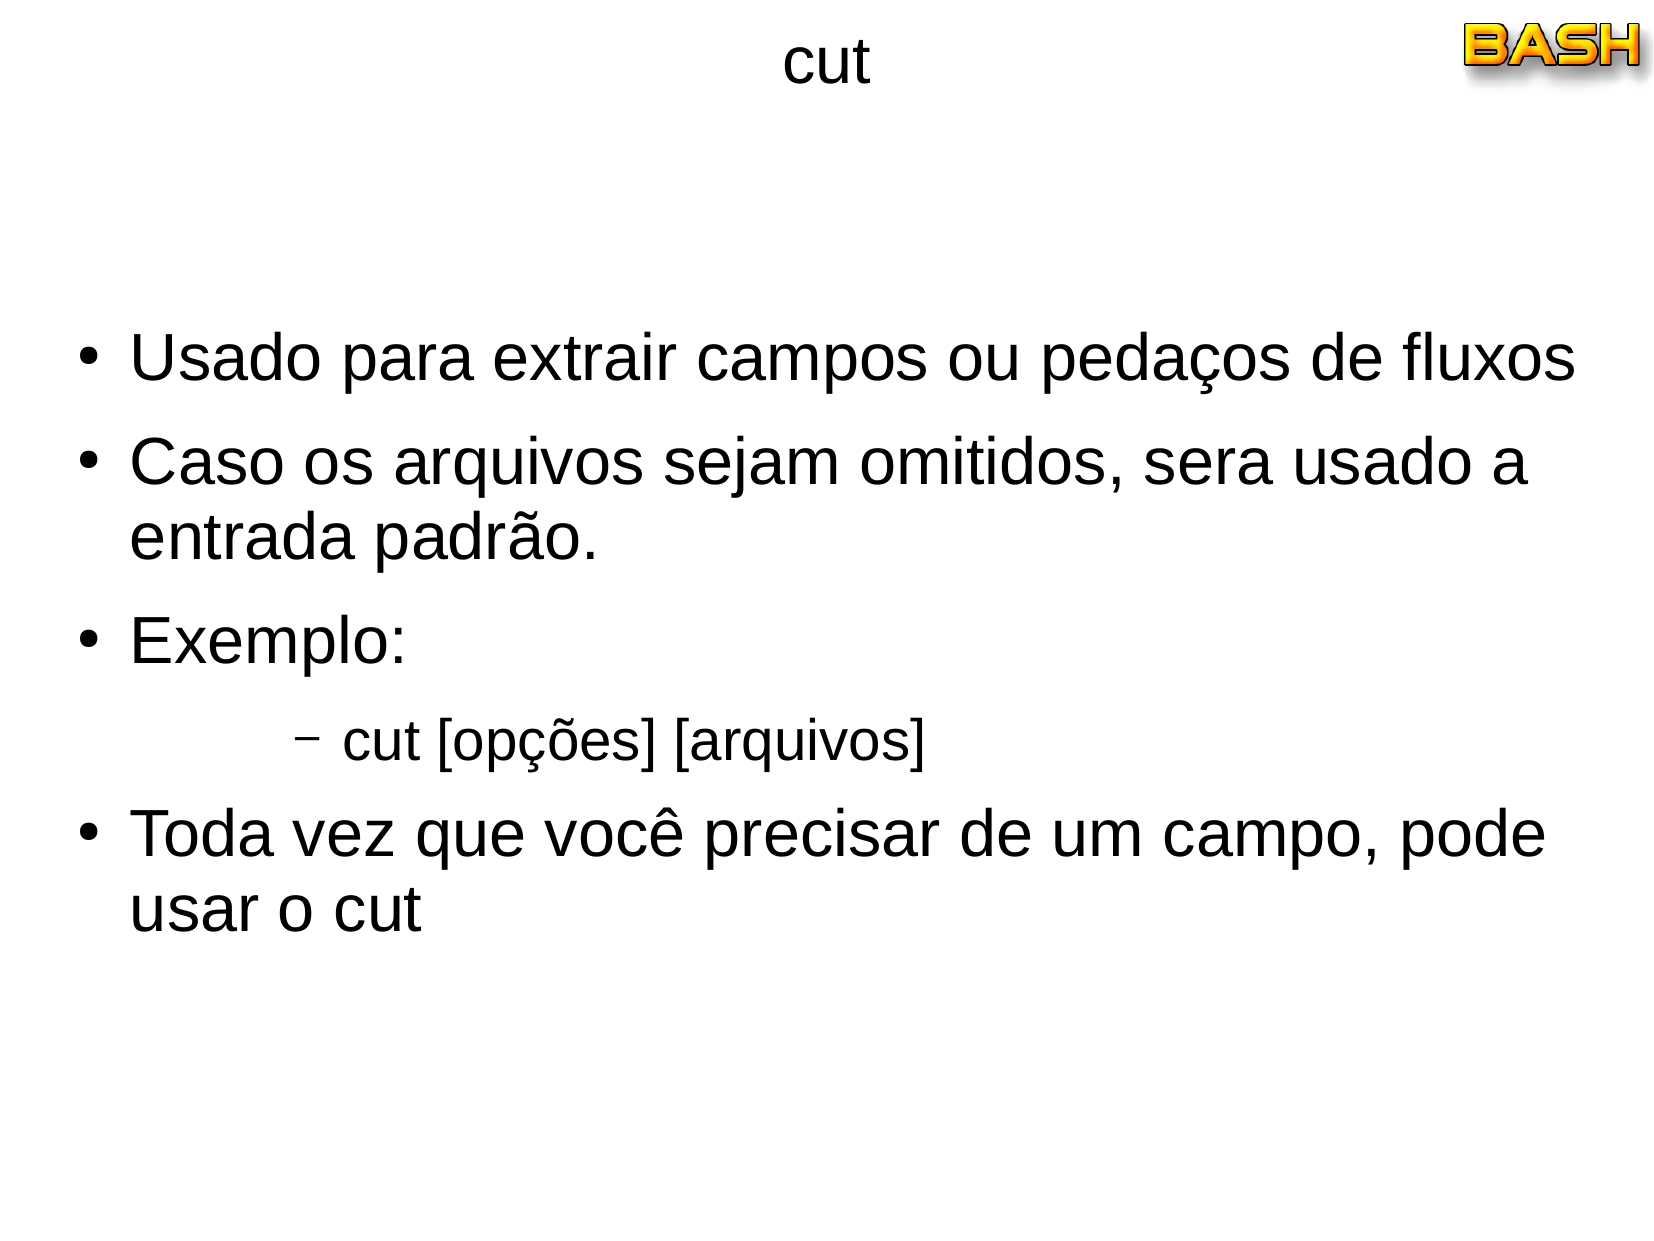

# cut
Usado para extrair campos ou pedaços de fluxos
Caso os arquivos sejam omitidos, sera usado a entrada padrão.
Exemplo:
cut [opções] [arquivos]
Toda vez que você precisar de um campo, pode usar o cut